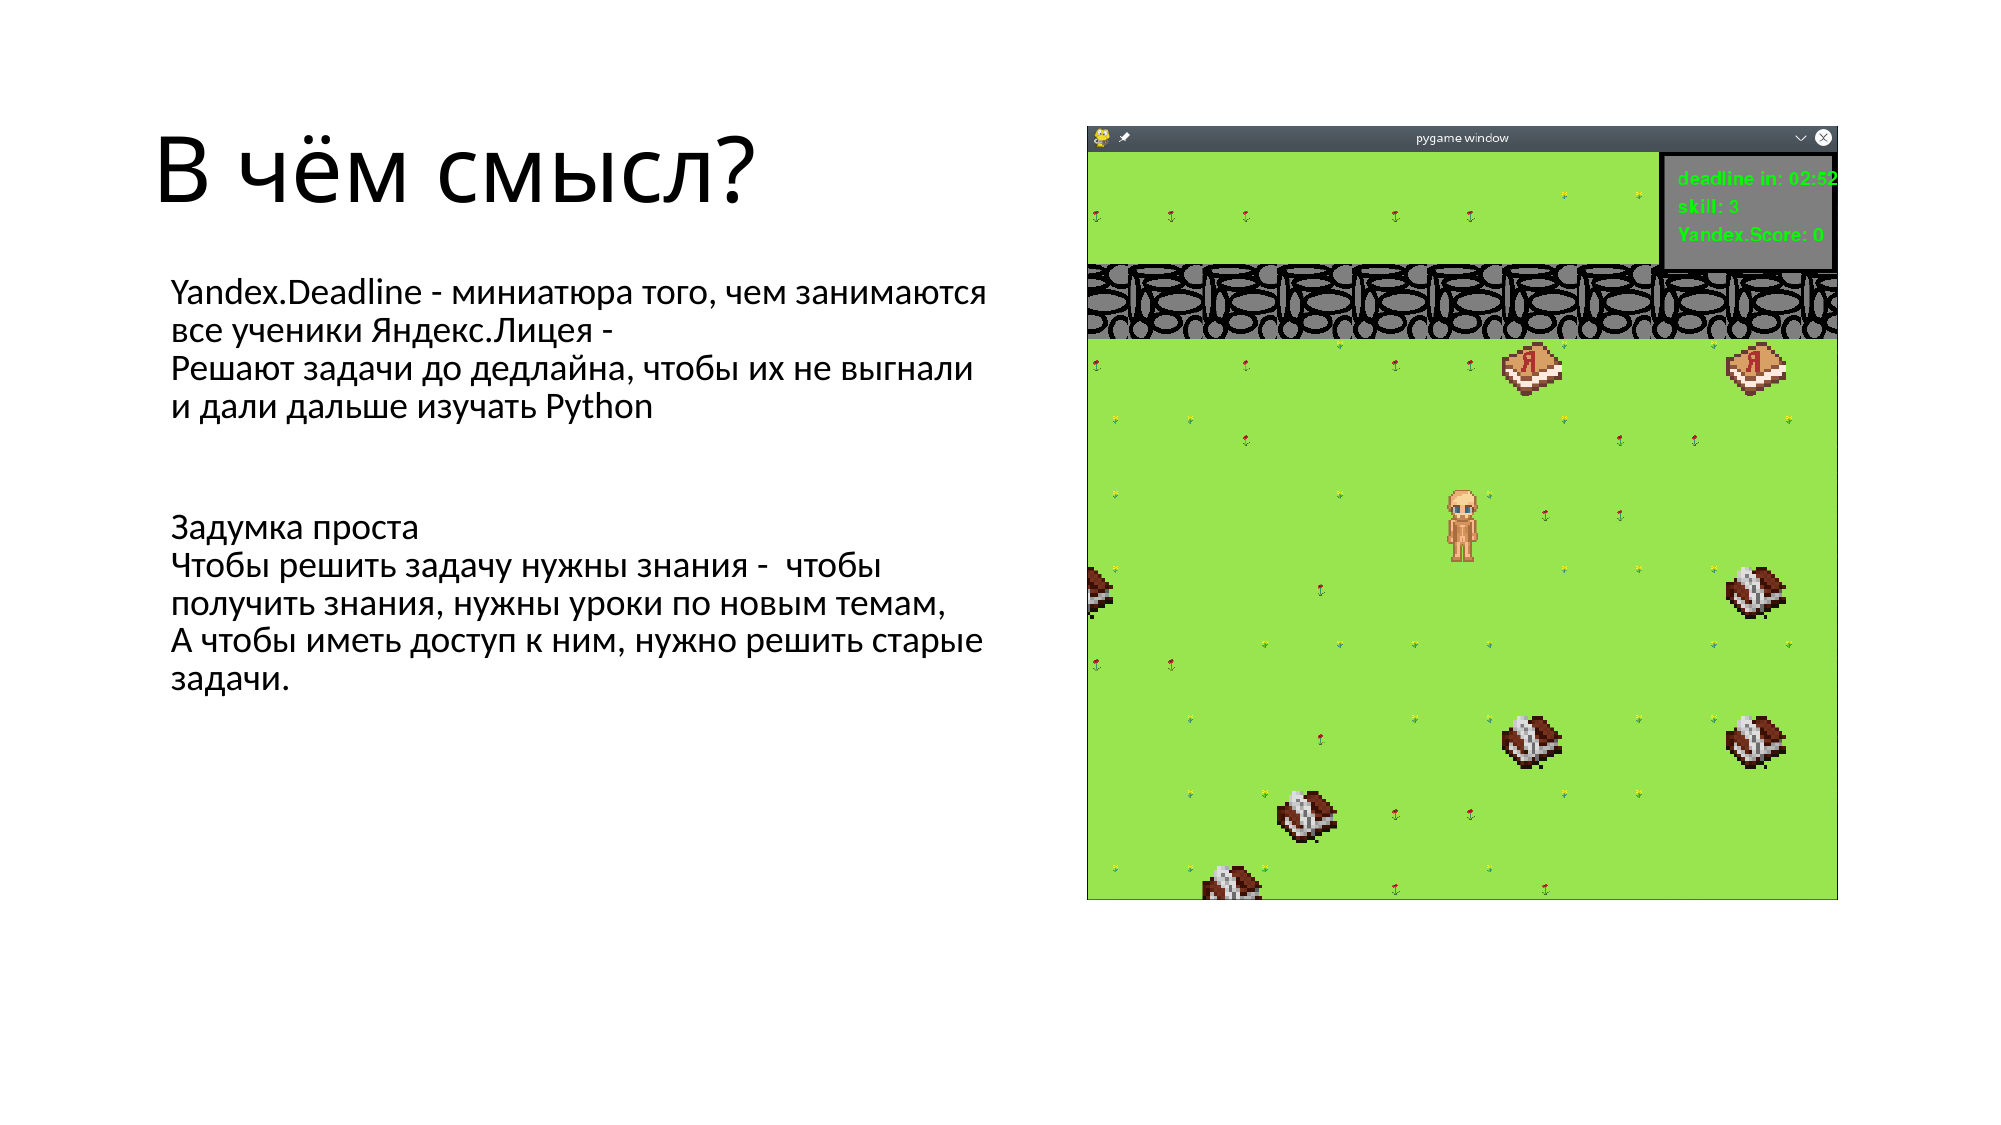

# В чём смысл?
Yandex.Deadline - миниатюра того, чем занимаются все ученики Яндекс.Лицея -
Решают задачи до дедлайна, чтобы их не выгнали и дали дальше изучать Python
Задумка проста
Чтобы решить задачу нужны знания -  чтобы получить знания, нужны уроки по новым темам,
А чтобы иметь доступ к ним, нужно решить старые задачи.